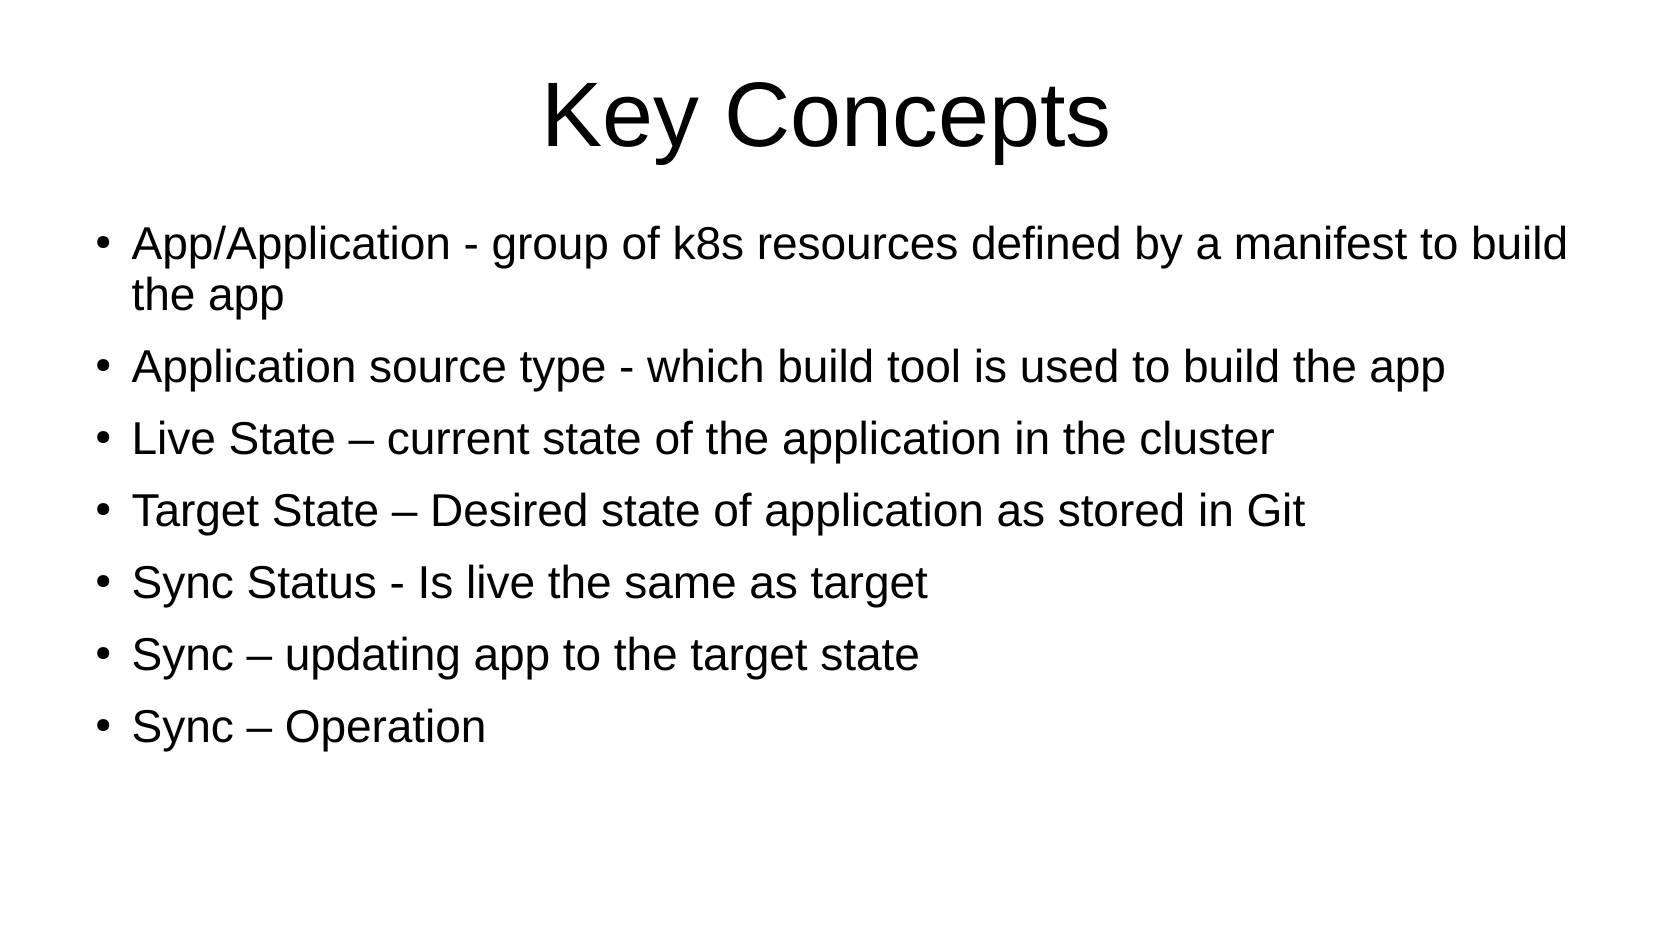

# Key Concepts
App/Application - group of k8s resources defined by a manifest to build the app
Application source type - which build tool is used to build the app
Live State – current state of the application in the cluster
Target State – Desired state of application as stored in Git
Sync Status - Is live the same as target
Sync – updating app to the target state
Sync – Operation